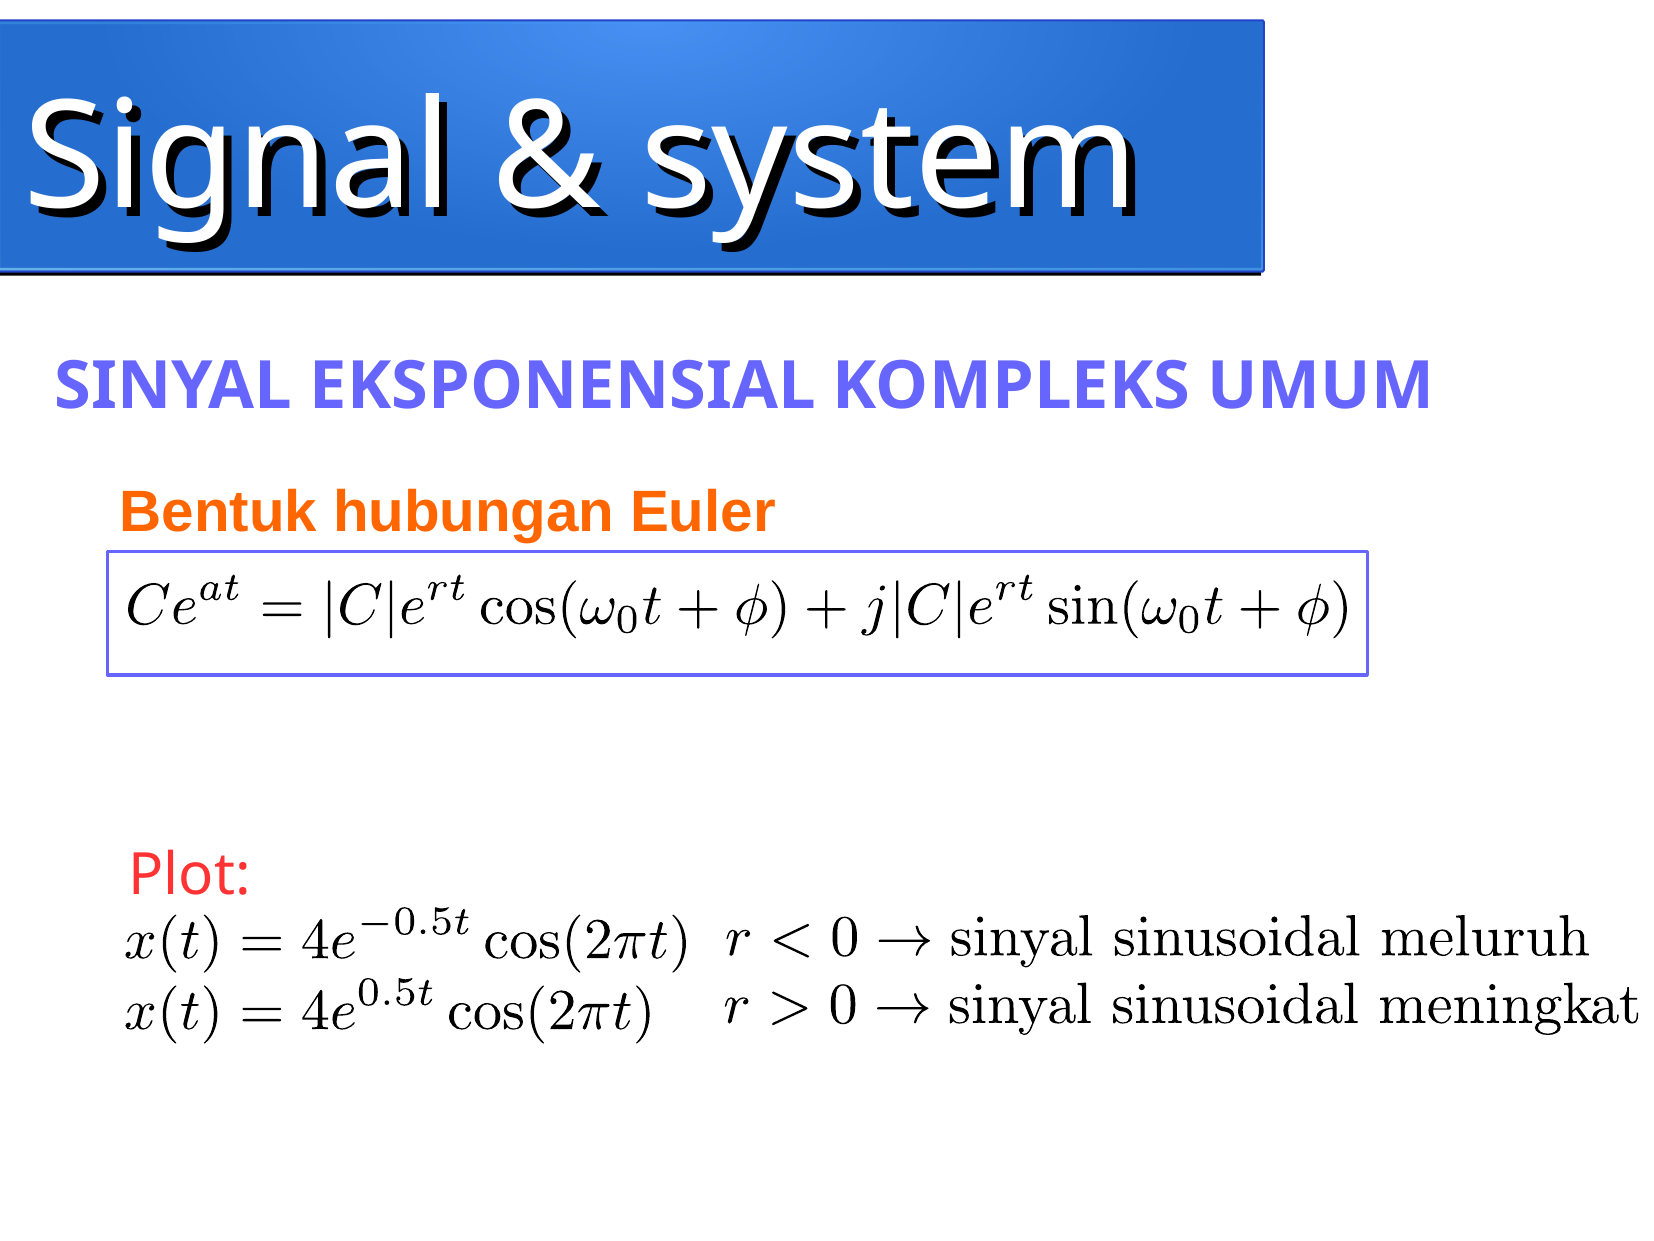

# Signal & system
SINYAL EKSPONENSIAL KOMPLEKS UMUM
Bentuk hubungan Euler
Plot: